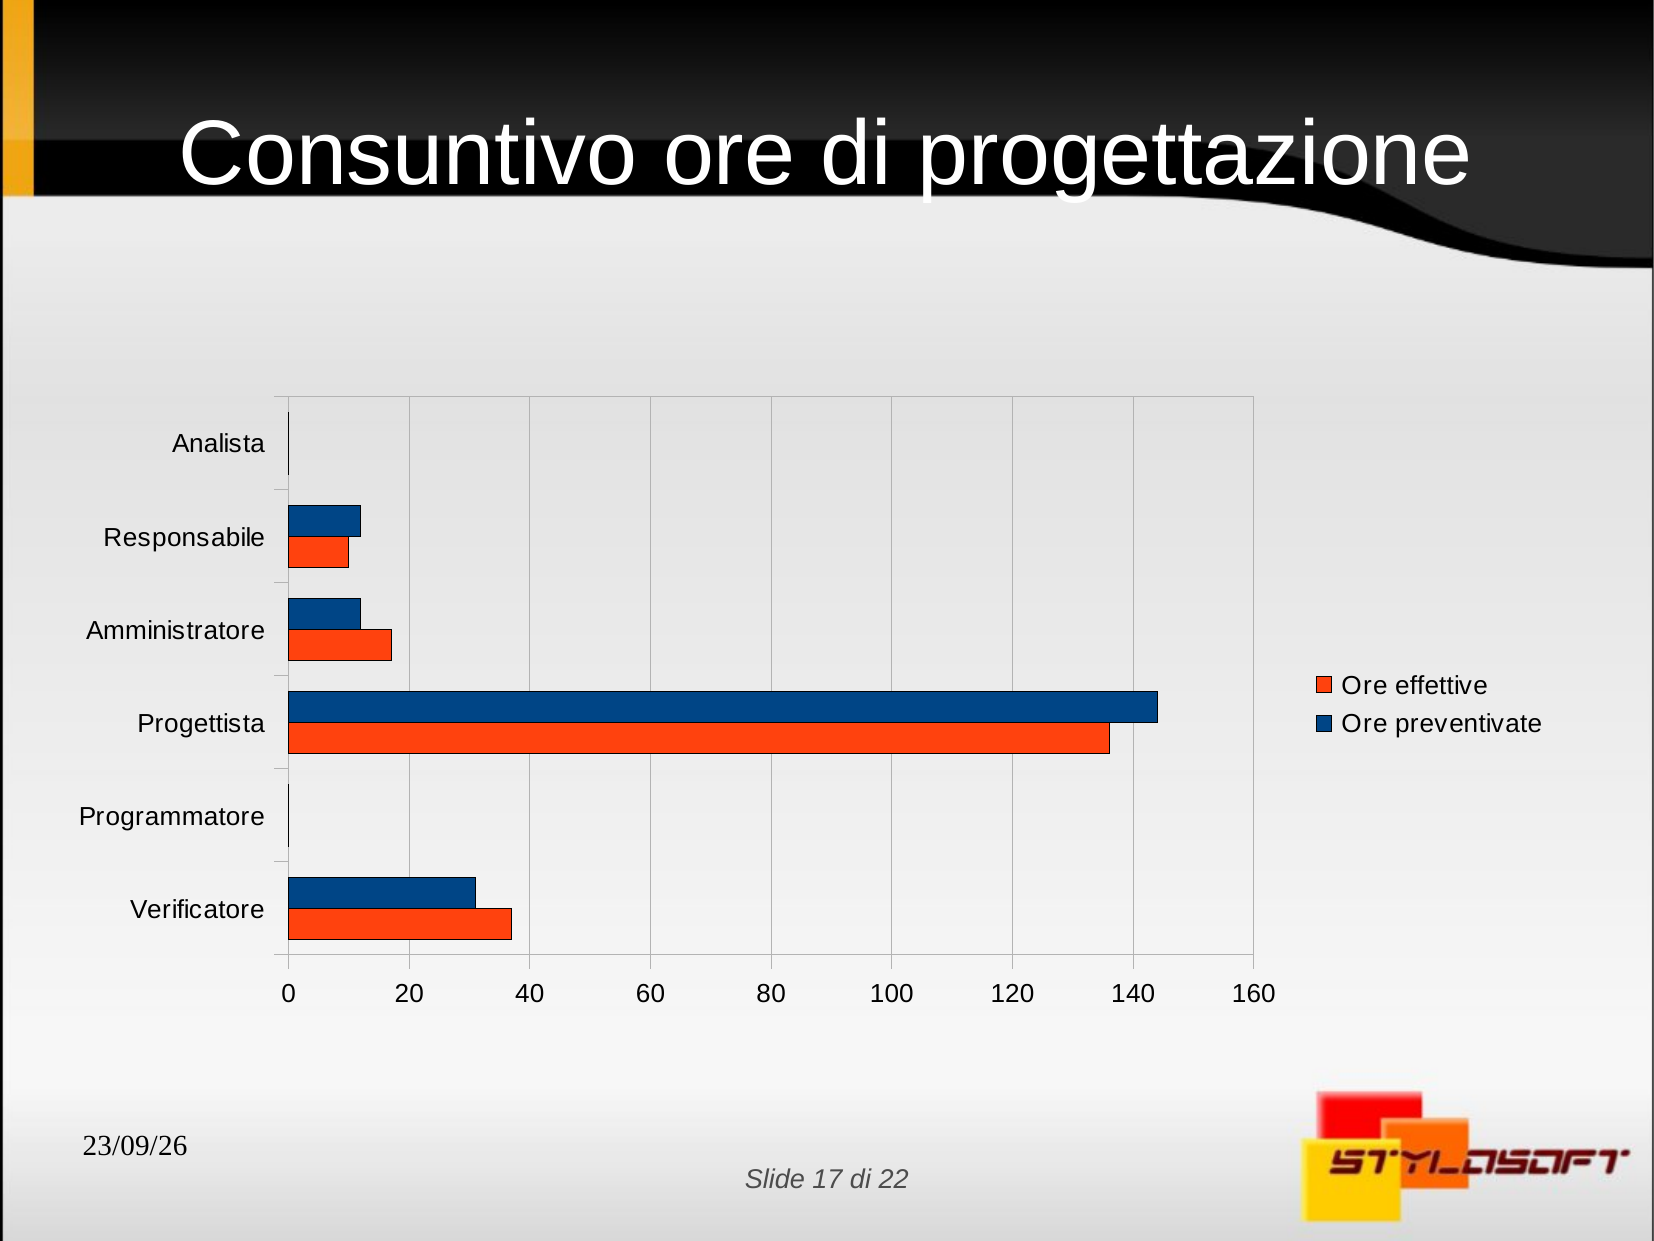

# Consuntivo ore di progettazione
### Chart
| Category | Ore preventivate | Ore effettive |
|---|---|---|
| Analista | 0.0 | 0.0 |
| Responsabile | 12.0 | 10.0 |
| Amministratore | 12.0 | 17.0 |
| Progettista | 144.0 | 136.0 |
| Programmatore | 0.0 | 0.0 |
| Verificatore | 31.0 | 37.0 |
Slide di 22